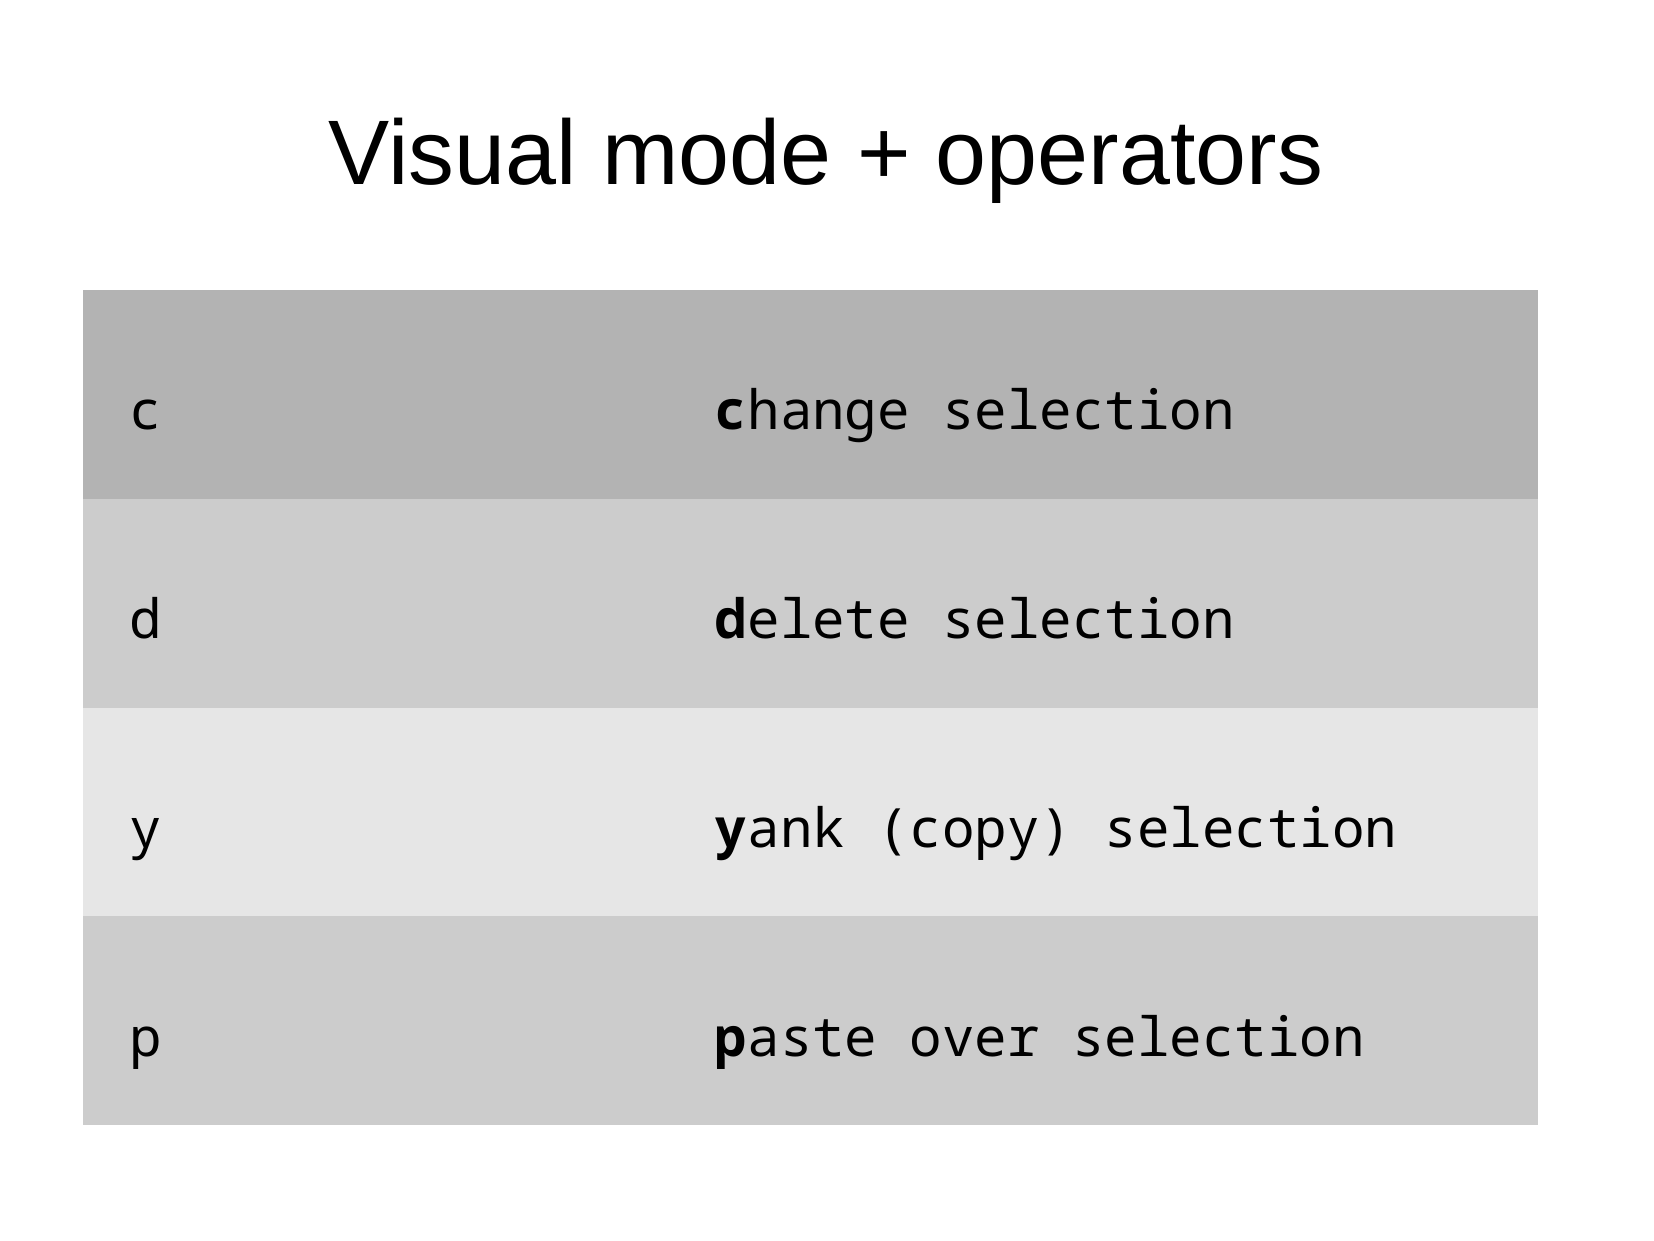

# Visual mode + operators
| c change selection |
| --- |
| d delete selection |
| y yank (copy) selection |
| p paste over selection |